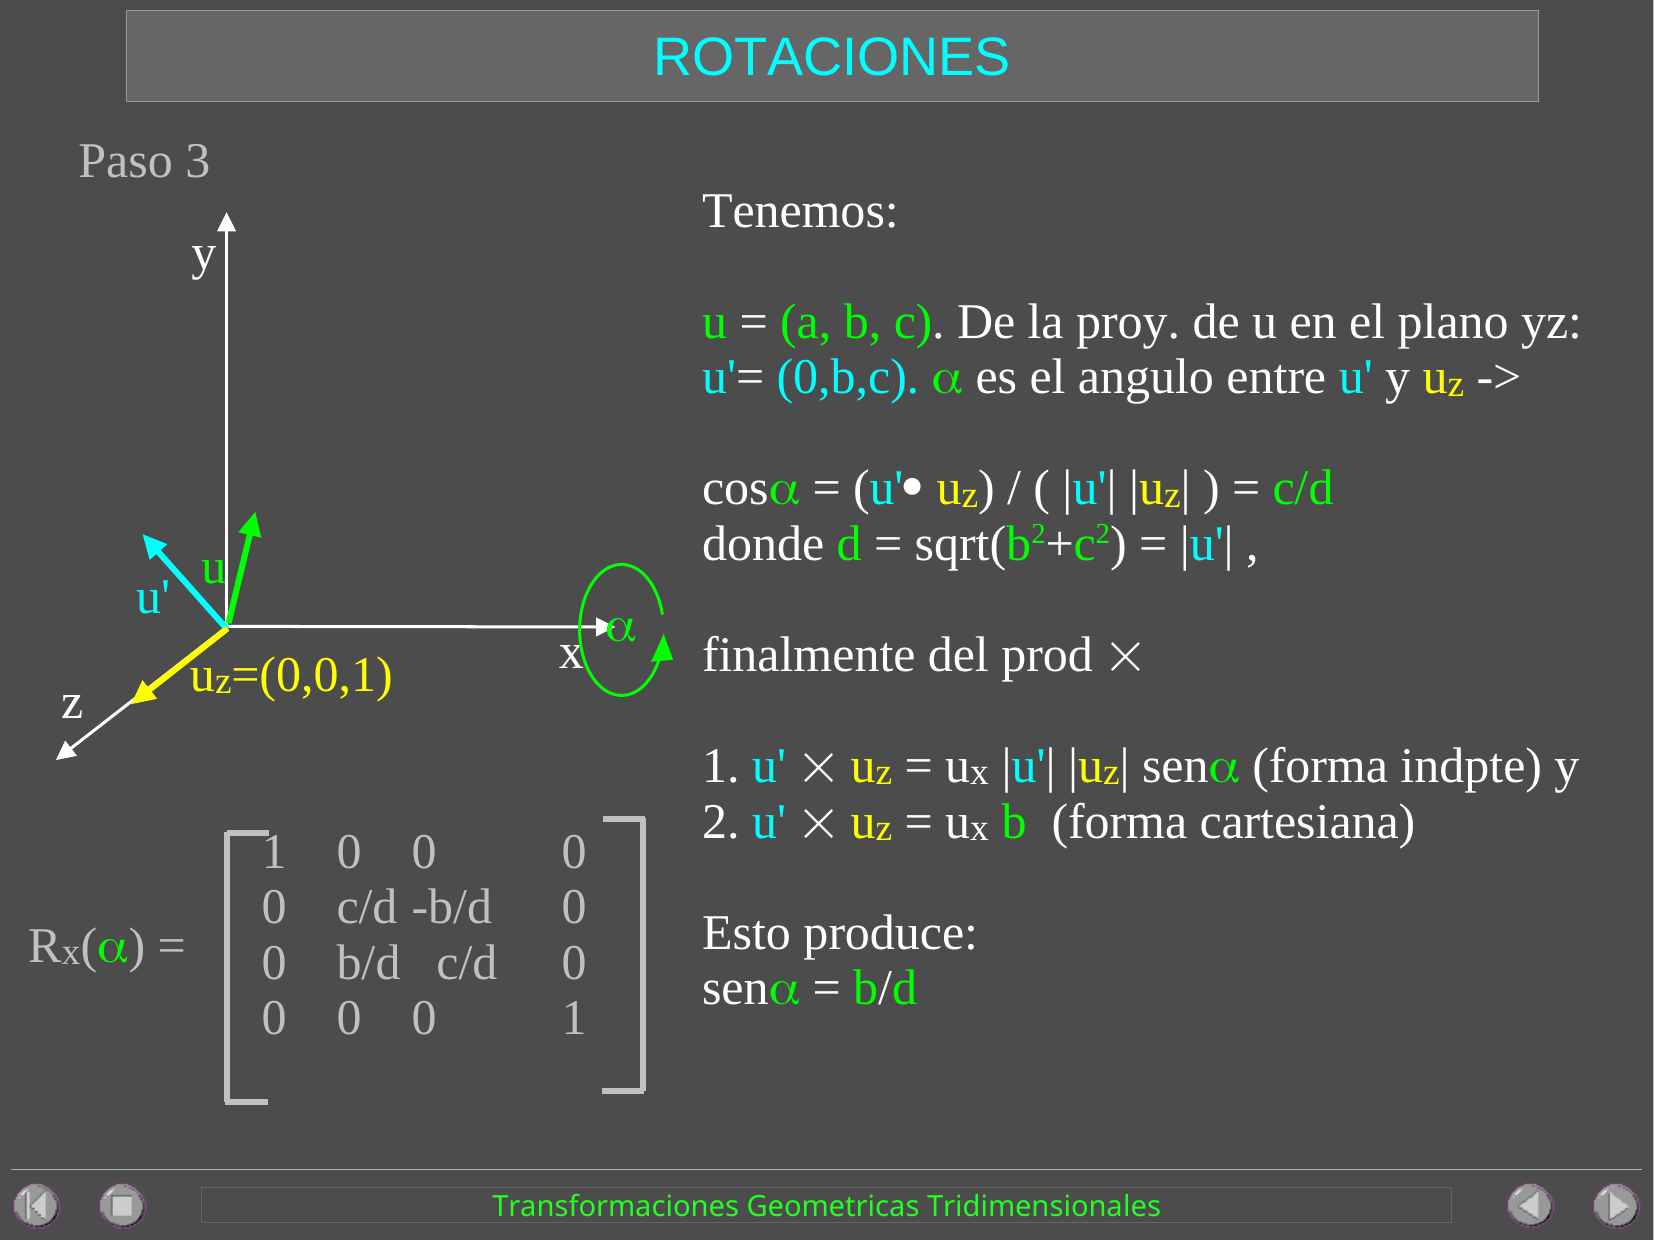

# ROTACIONES
Paso 3
Tenemos:
u = (a, b, c). De la proy. de u en el plano yz:
u'= (0,b,c). a es el angulo entre u' y uz ->
cosa = (u' uz) / ( |u'| |uz| ) = c/d
donde d = sqrt(b2+c2) = |u'| ,
finalmente del prod 
1. u'  uz = ux |u'| |uz| sena (forma indpte) y
2. u'  uz = ux b(forma cartesiana)
Esto produce:
sena = b/d
y
u
u'
a
x
uz=(0,0,1)
z
1	0	0		0
0	c/d	-b/d	0
0	b/d	 c/d	0
0	0	0		1
Rx(a) =